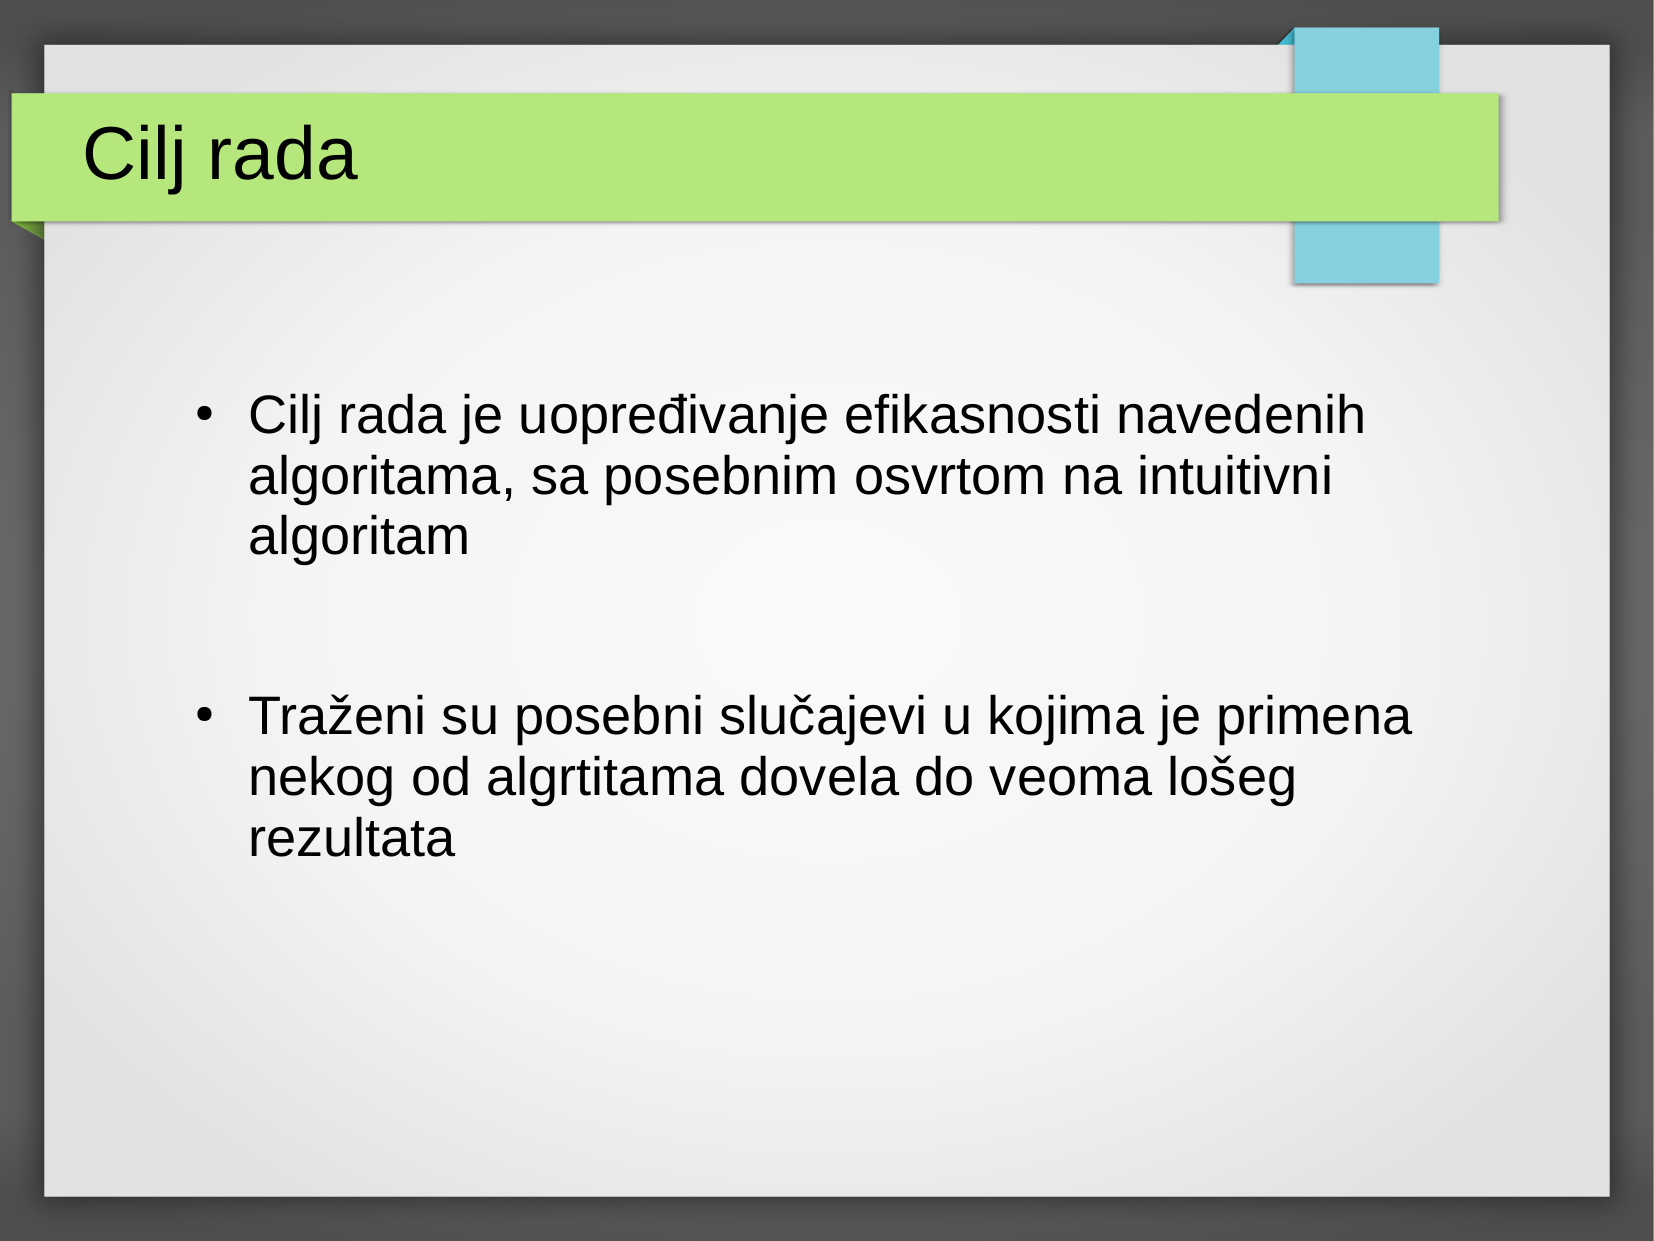

# Cilj rada
Cilj rada je uopređivanje efikasnosti navedenih algoritama, sa posebnim osvrtom na intuitivni algoritam
Traženi su posebni slučajevi u kojima je primena nekog od algrtitama dovela do veoma lošeg rezultata